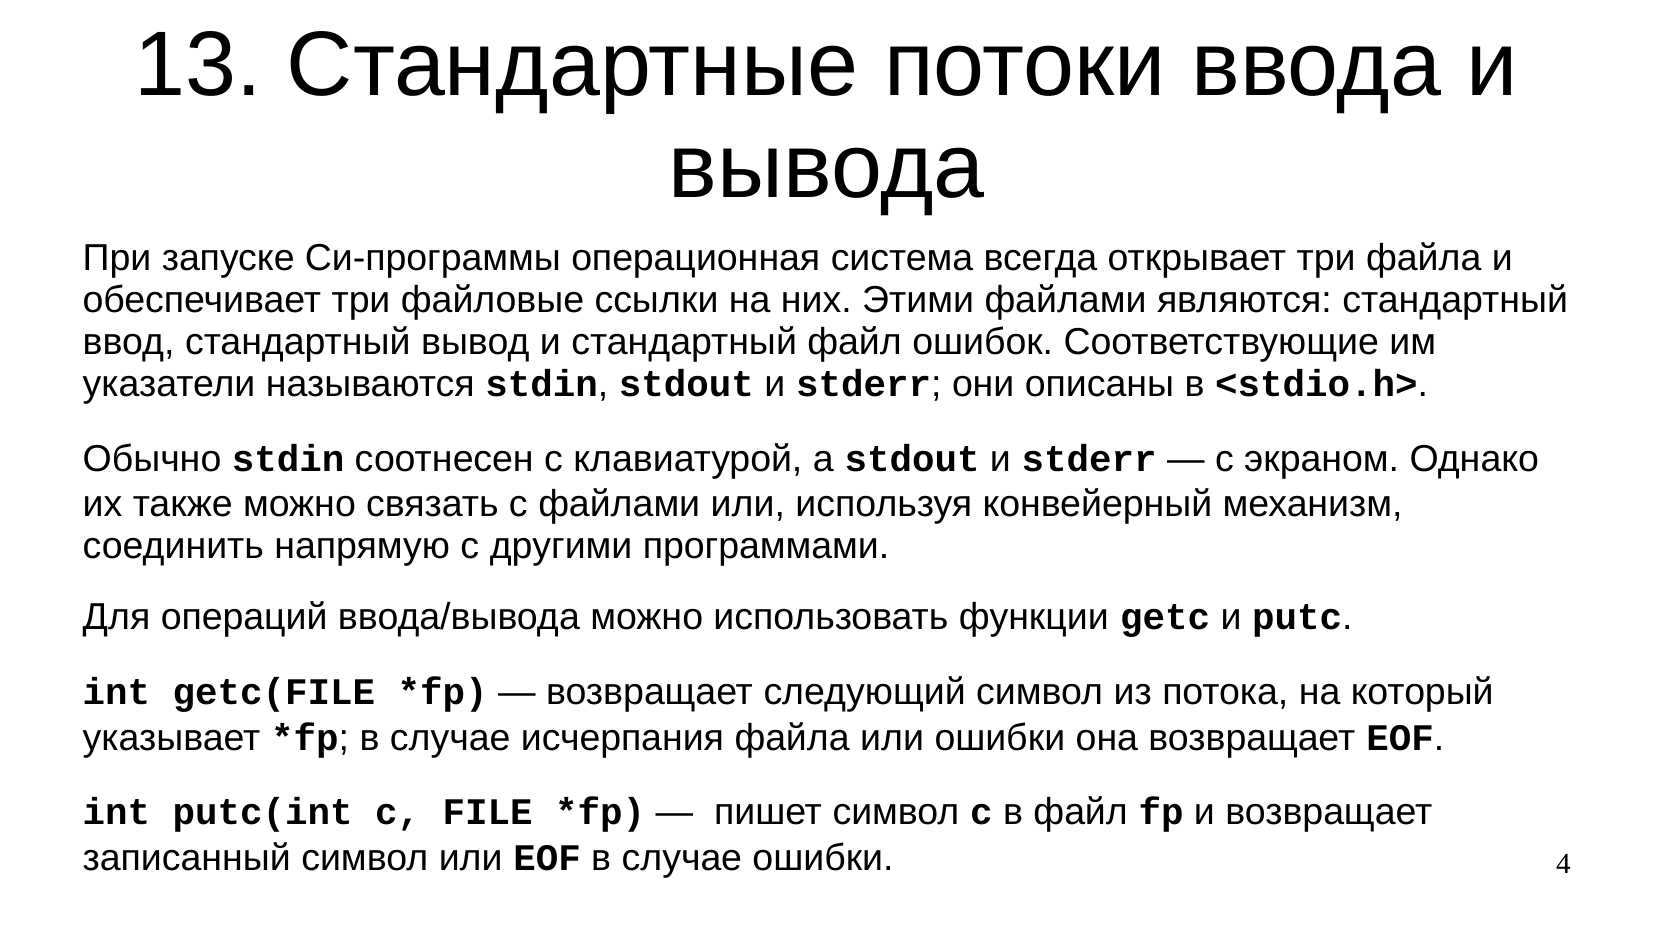

# 13. Стандартные потоки ввода и вывода
При запуске Си-программы операционная система всегда открывает три файла и обеспечивает три файловые ссылки на них. Этими файлами являются: стандартный ввод, стандартный вывод и стандартный файл ошибок. Соответствующие им указатели называются stdin, stdout и stderr; они описаны в <stdio.h>.
Обычно stdin соотнесен с клавиатурой, a stdout и stderr — с экраном. Однако их также можно связать с файлами или, используя конвейерный механизм, соединить напрямую с другими программами.
Для операций ввода/вывода можно использовать функции getc и putc.
int getc(FILE *fp) — возвращает следующий символ из потока, на который указывает *fp; в случае исчерпания файла или ошибки она возвращает EOF.
int putc(int с, FILE *fp) — пишет символ c в файл fp и возвращает записанный символ или EOF в случае ошибки.
4